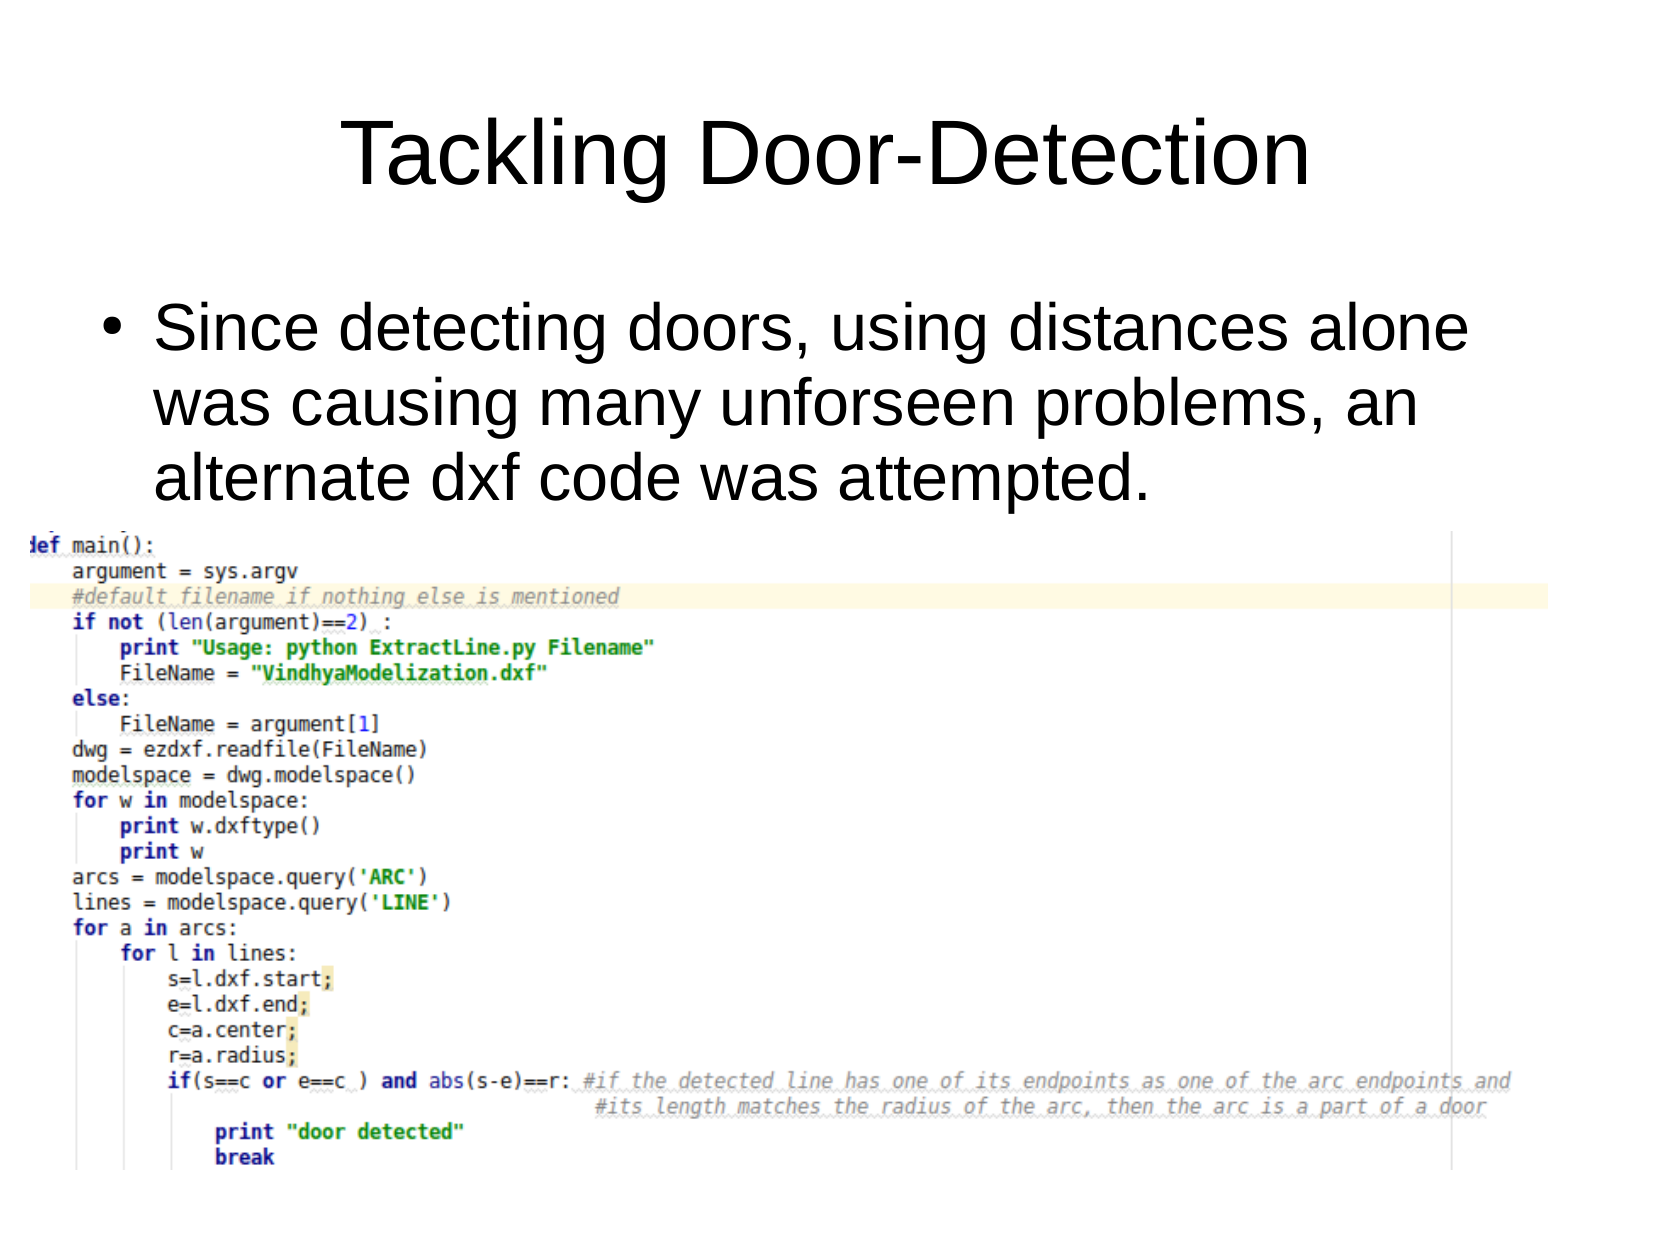

# Tackling Door-Detection
Since detecting doors, using distances alone was causing many unforseen problems, an alternate dxf code was attempted.